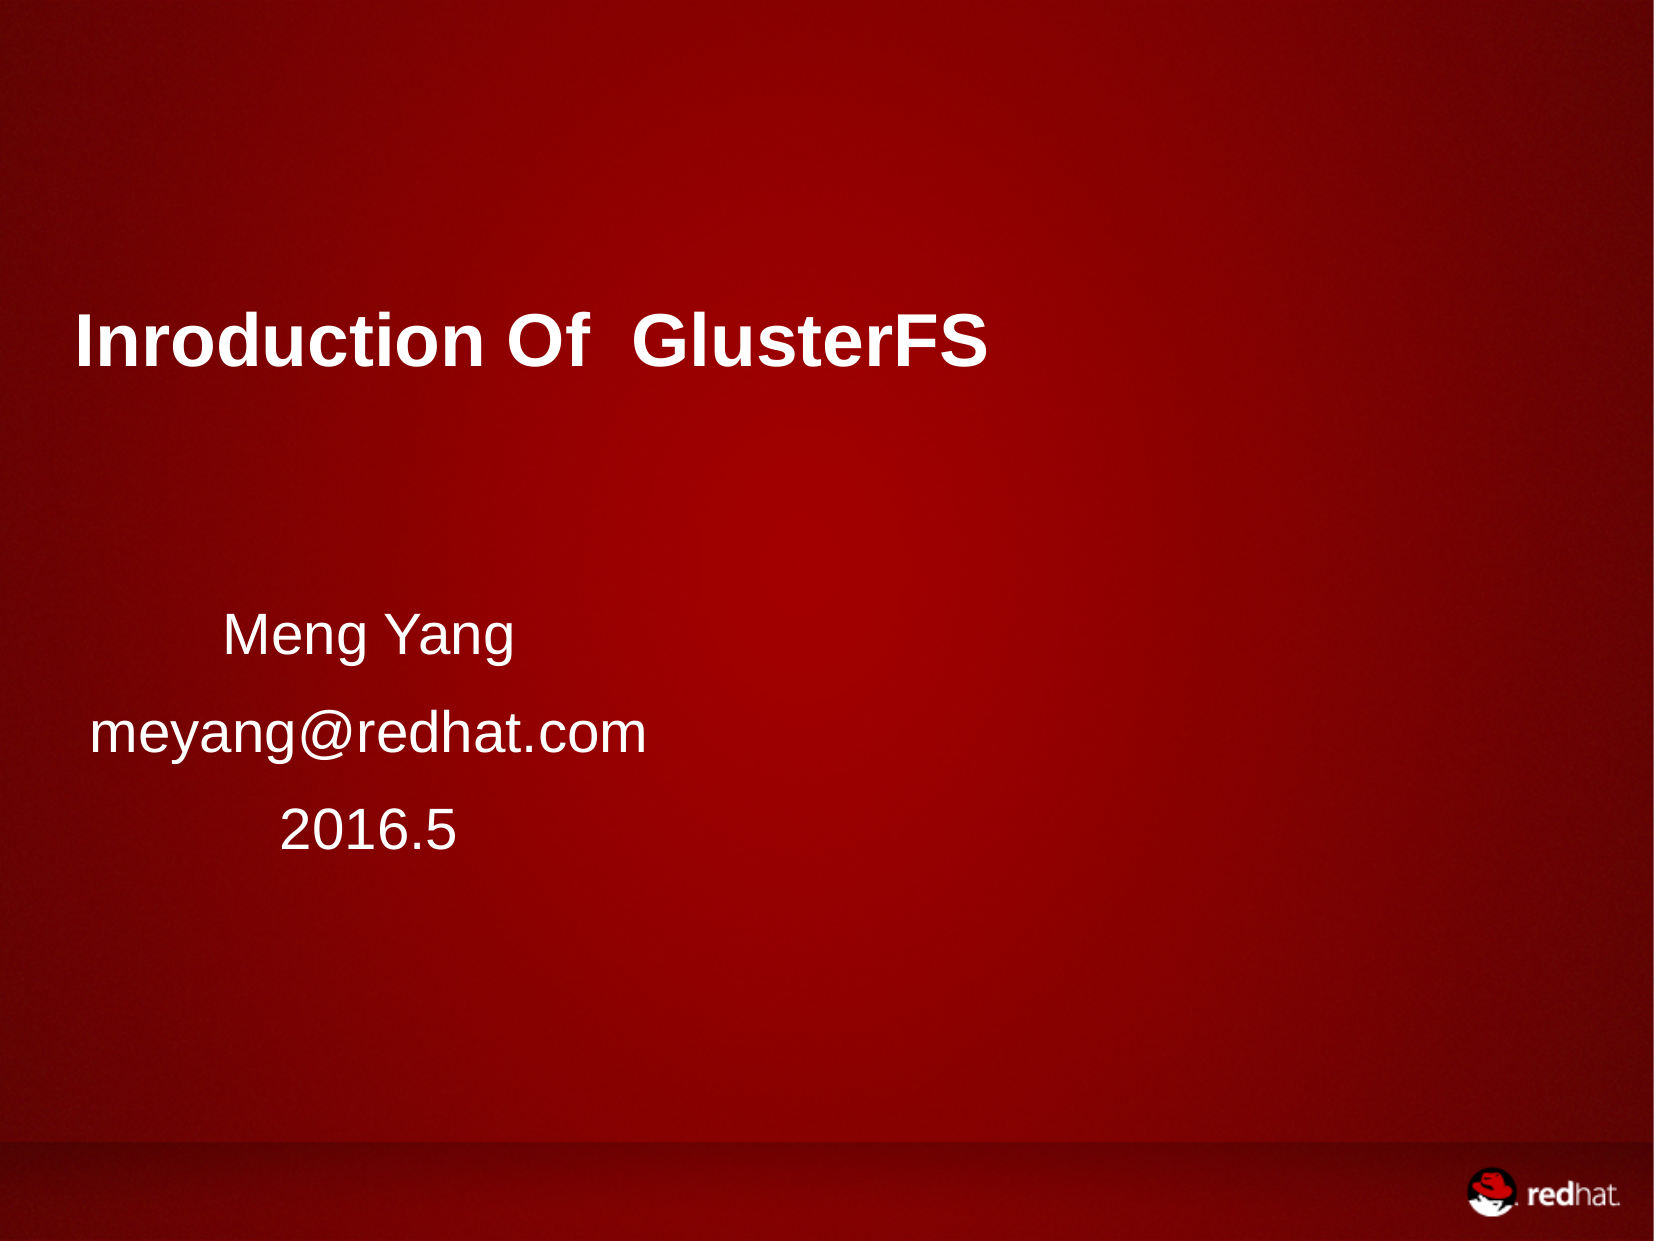

Inroduction Of GlusterFS
Meng Yang
meyang@redhat.com
2016.5